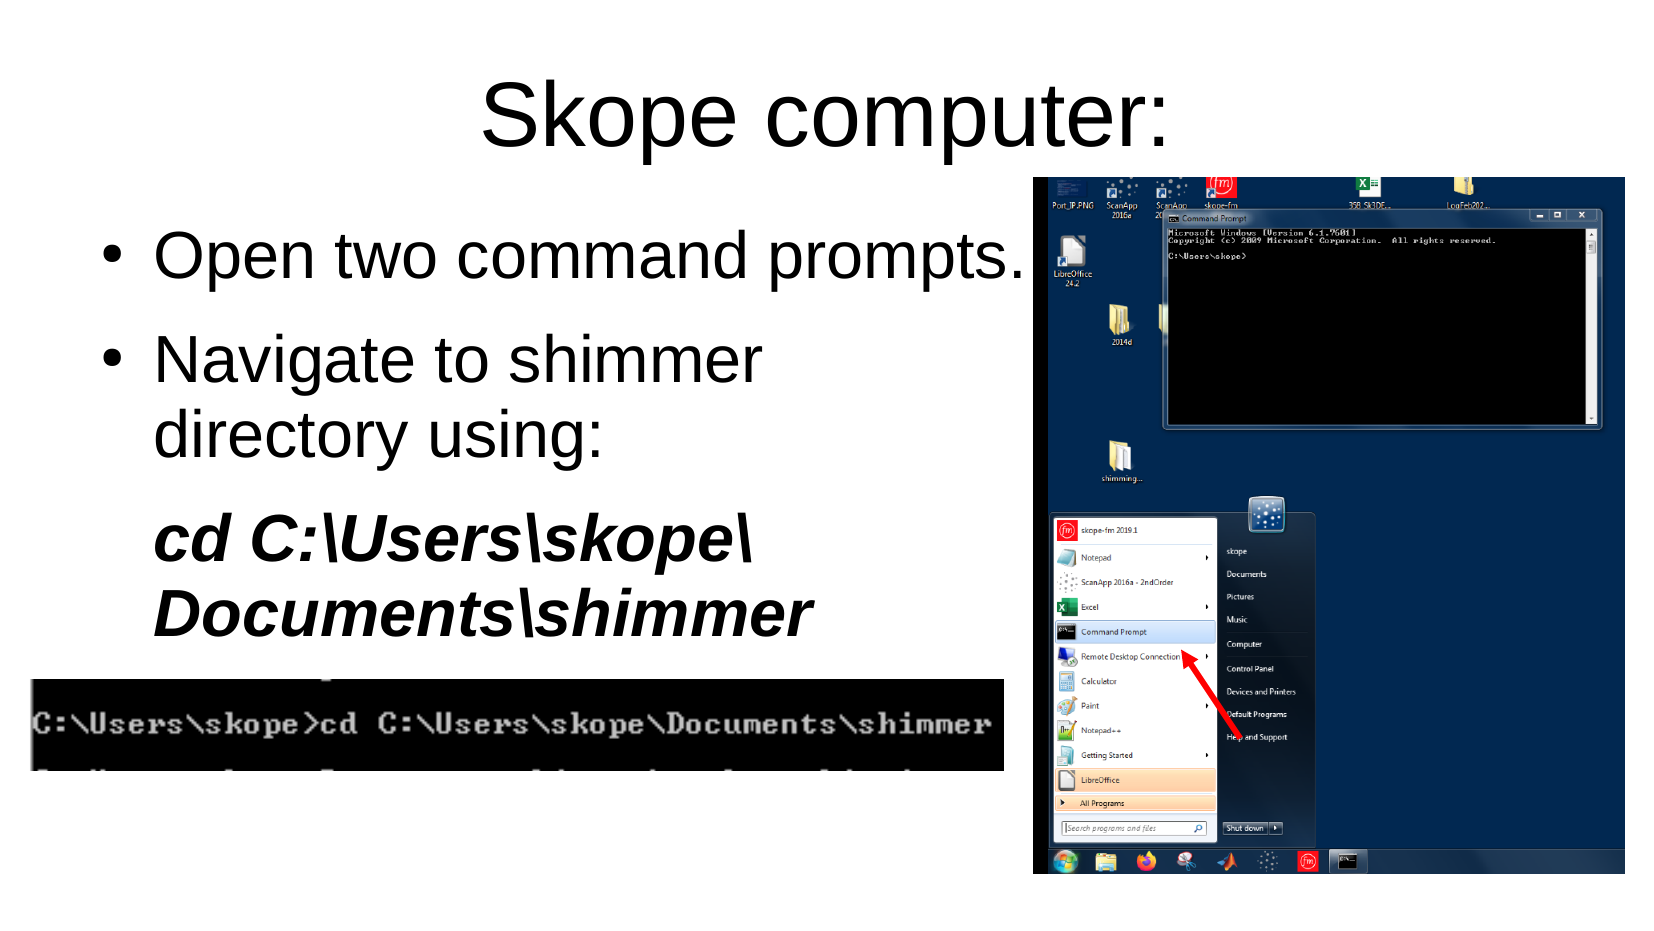

# Skope computer:
Open two command prompts.
Navigate to shimmer directory using:
cd C:\Users\skope\Documents\shimmer